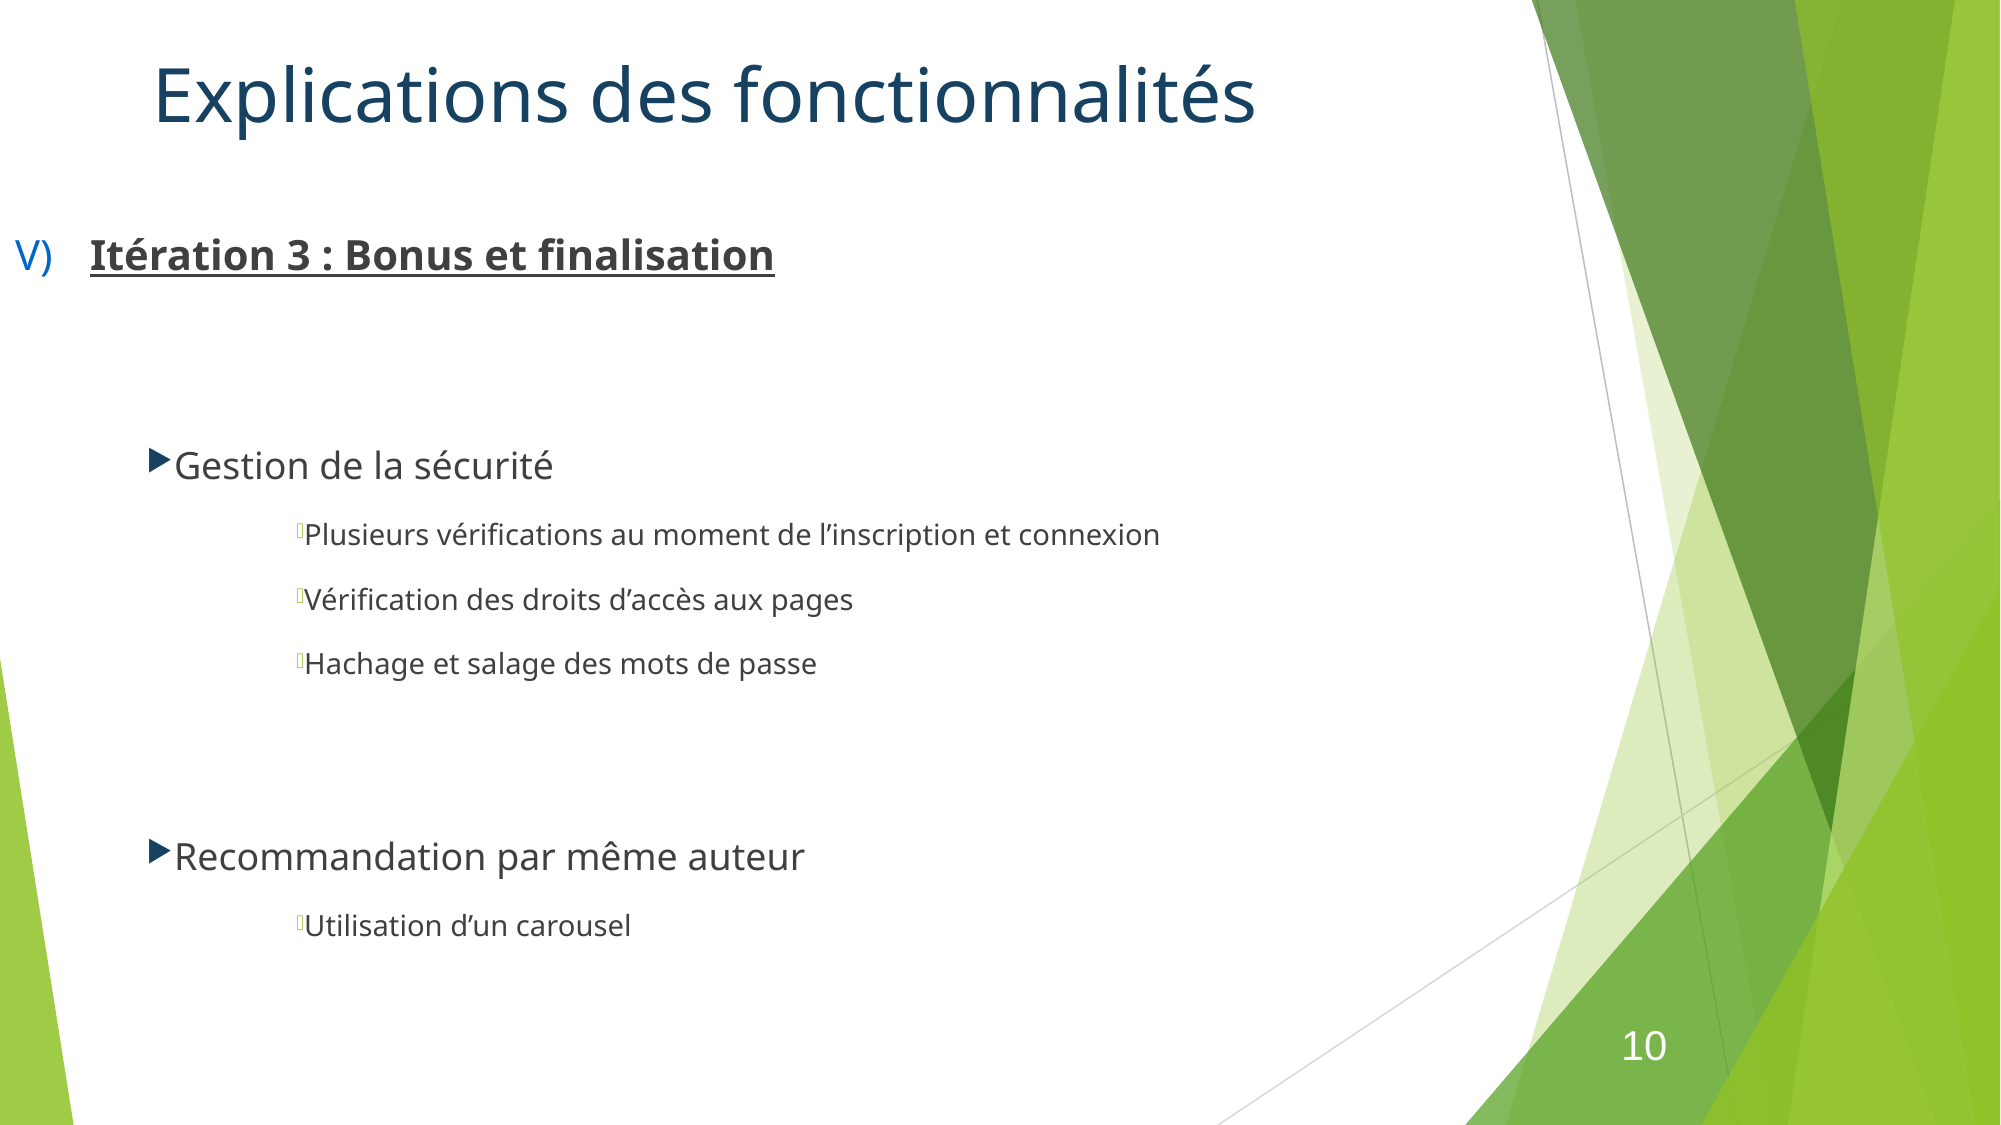

# Explications des fonctionnalités
V)	Itération 3 : Bonus et finalisation
Gestion de la sécurité
Plusieurs vérifications au moment de l’inscription et connexion
Vérification des droits d’accès aux pages
Hachage et salage des mots de passe
Recommandation par même auteur
Utilisation d’un carousel
10